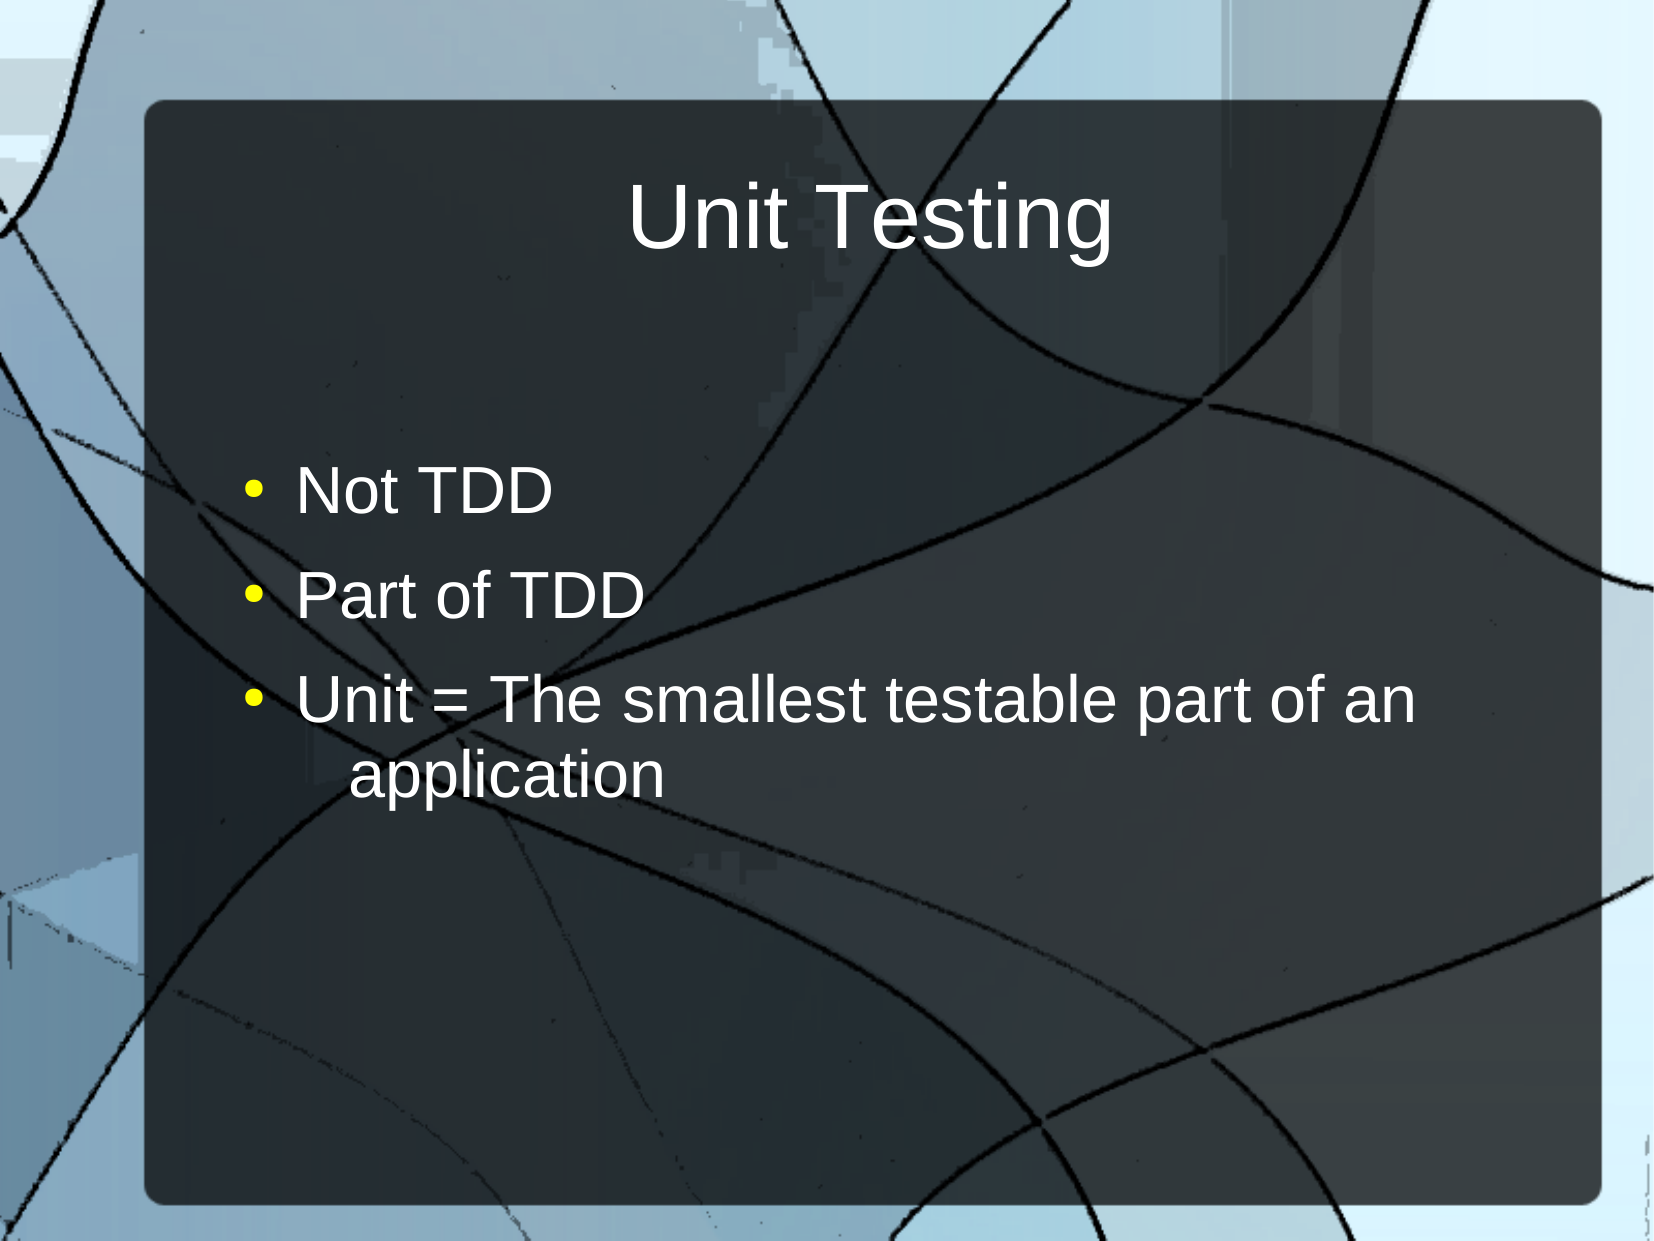

# Unit Testing
Not TDD
Part of TDD
Unit = The smallest testable part of an application